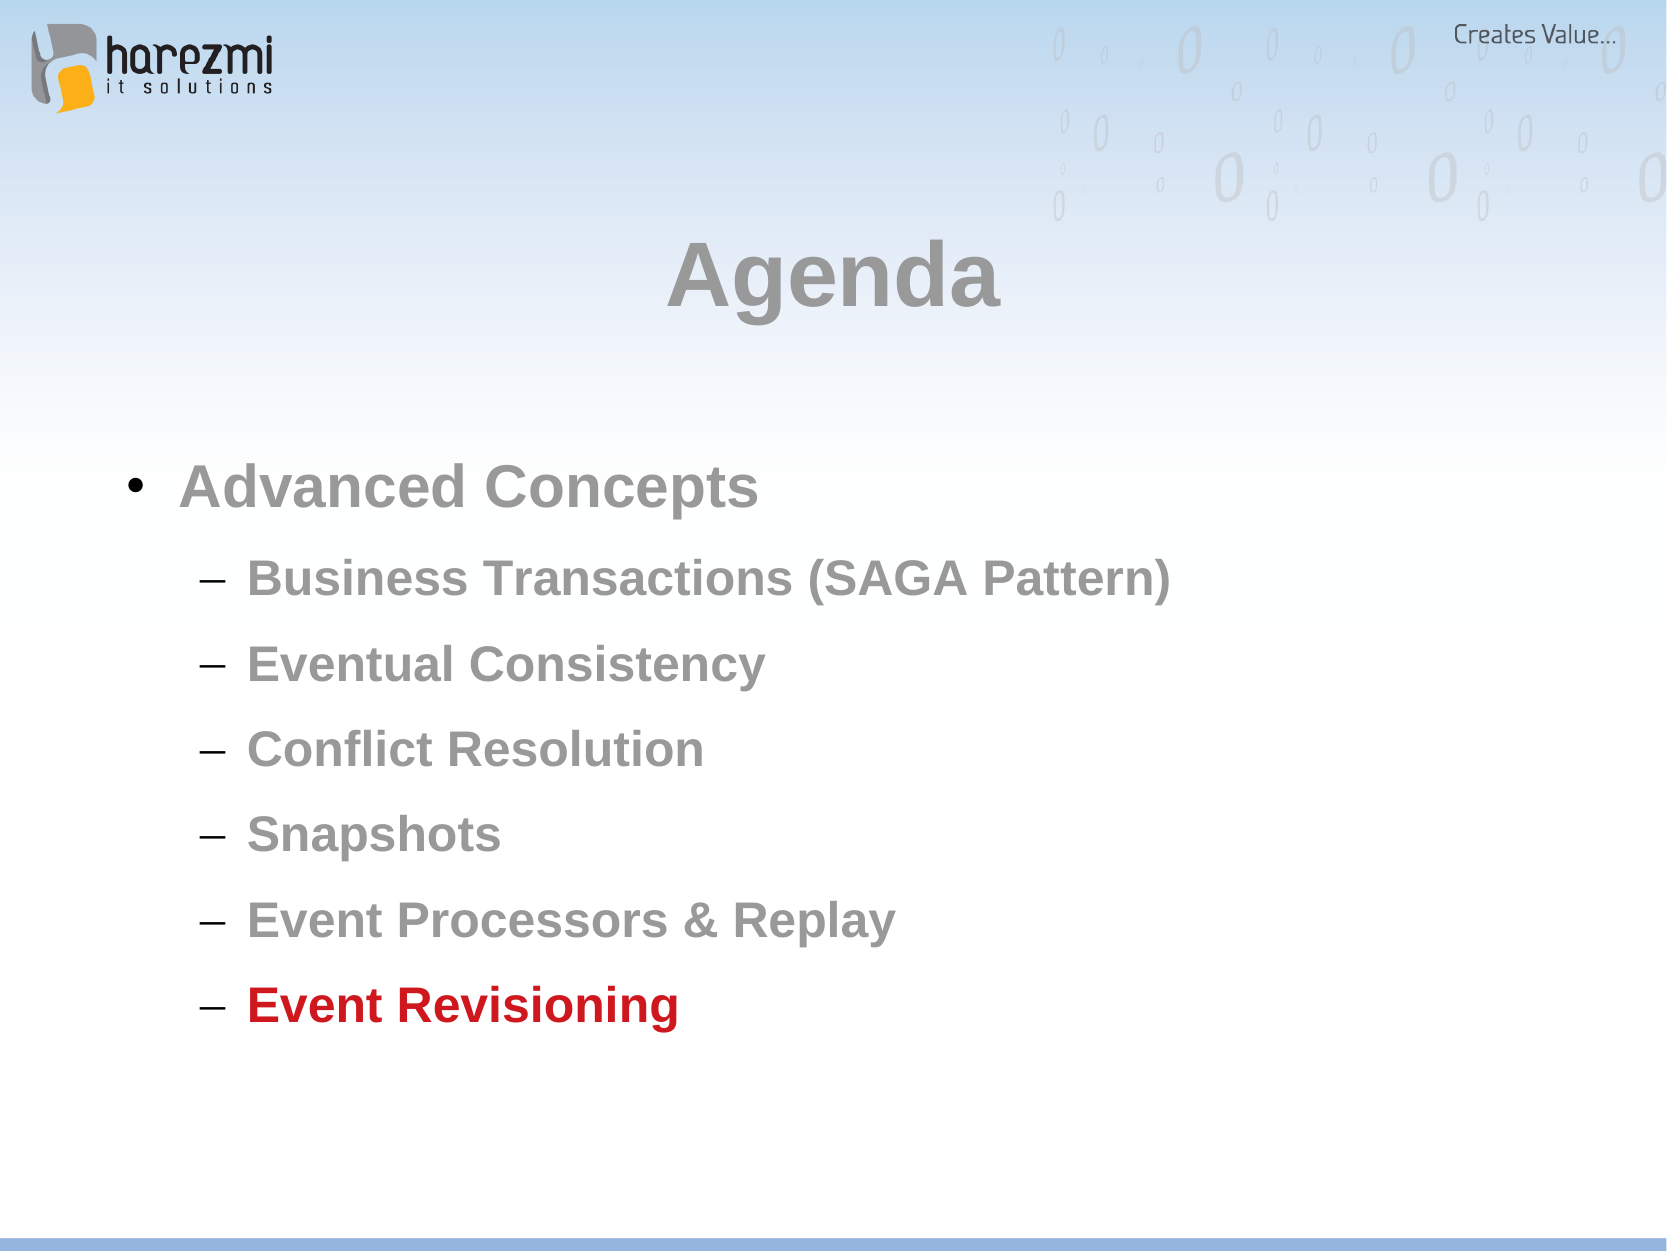

Agenda
Advanced Concepts
Business Transactions (SAGA Pattern)
Eventual Consistency
Conflict Resolution
Snapshots
Event Processors & Replay
Event Revisioning